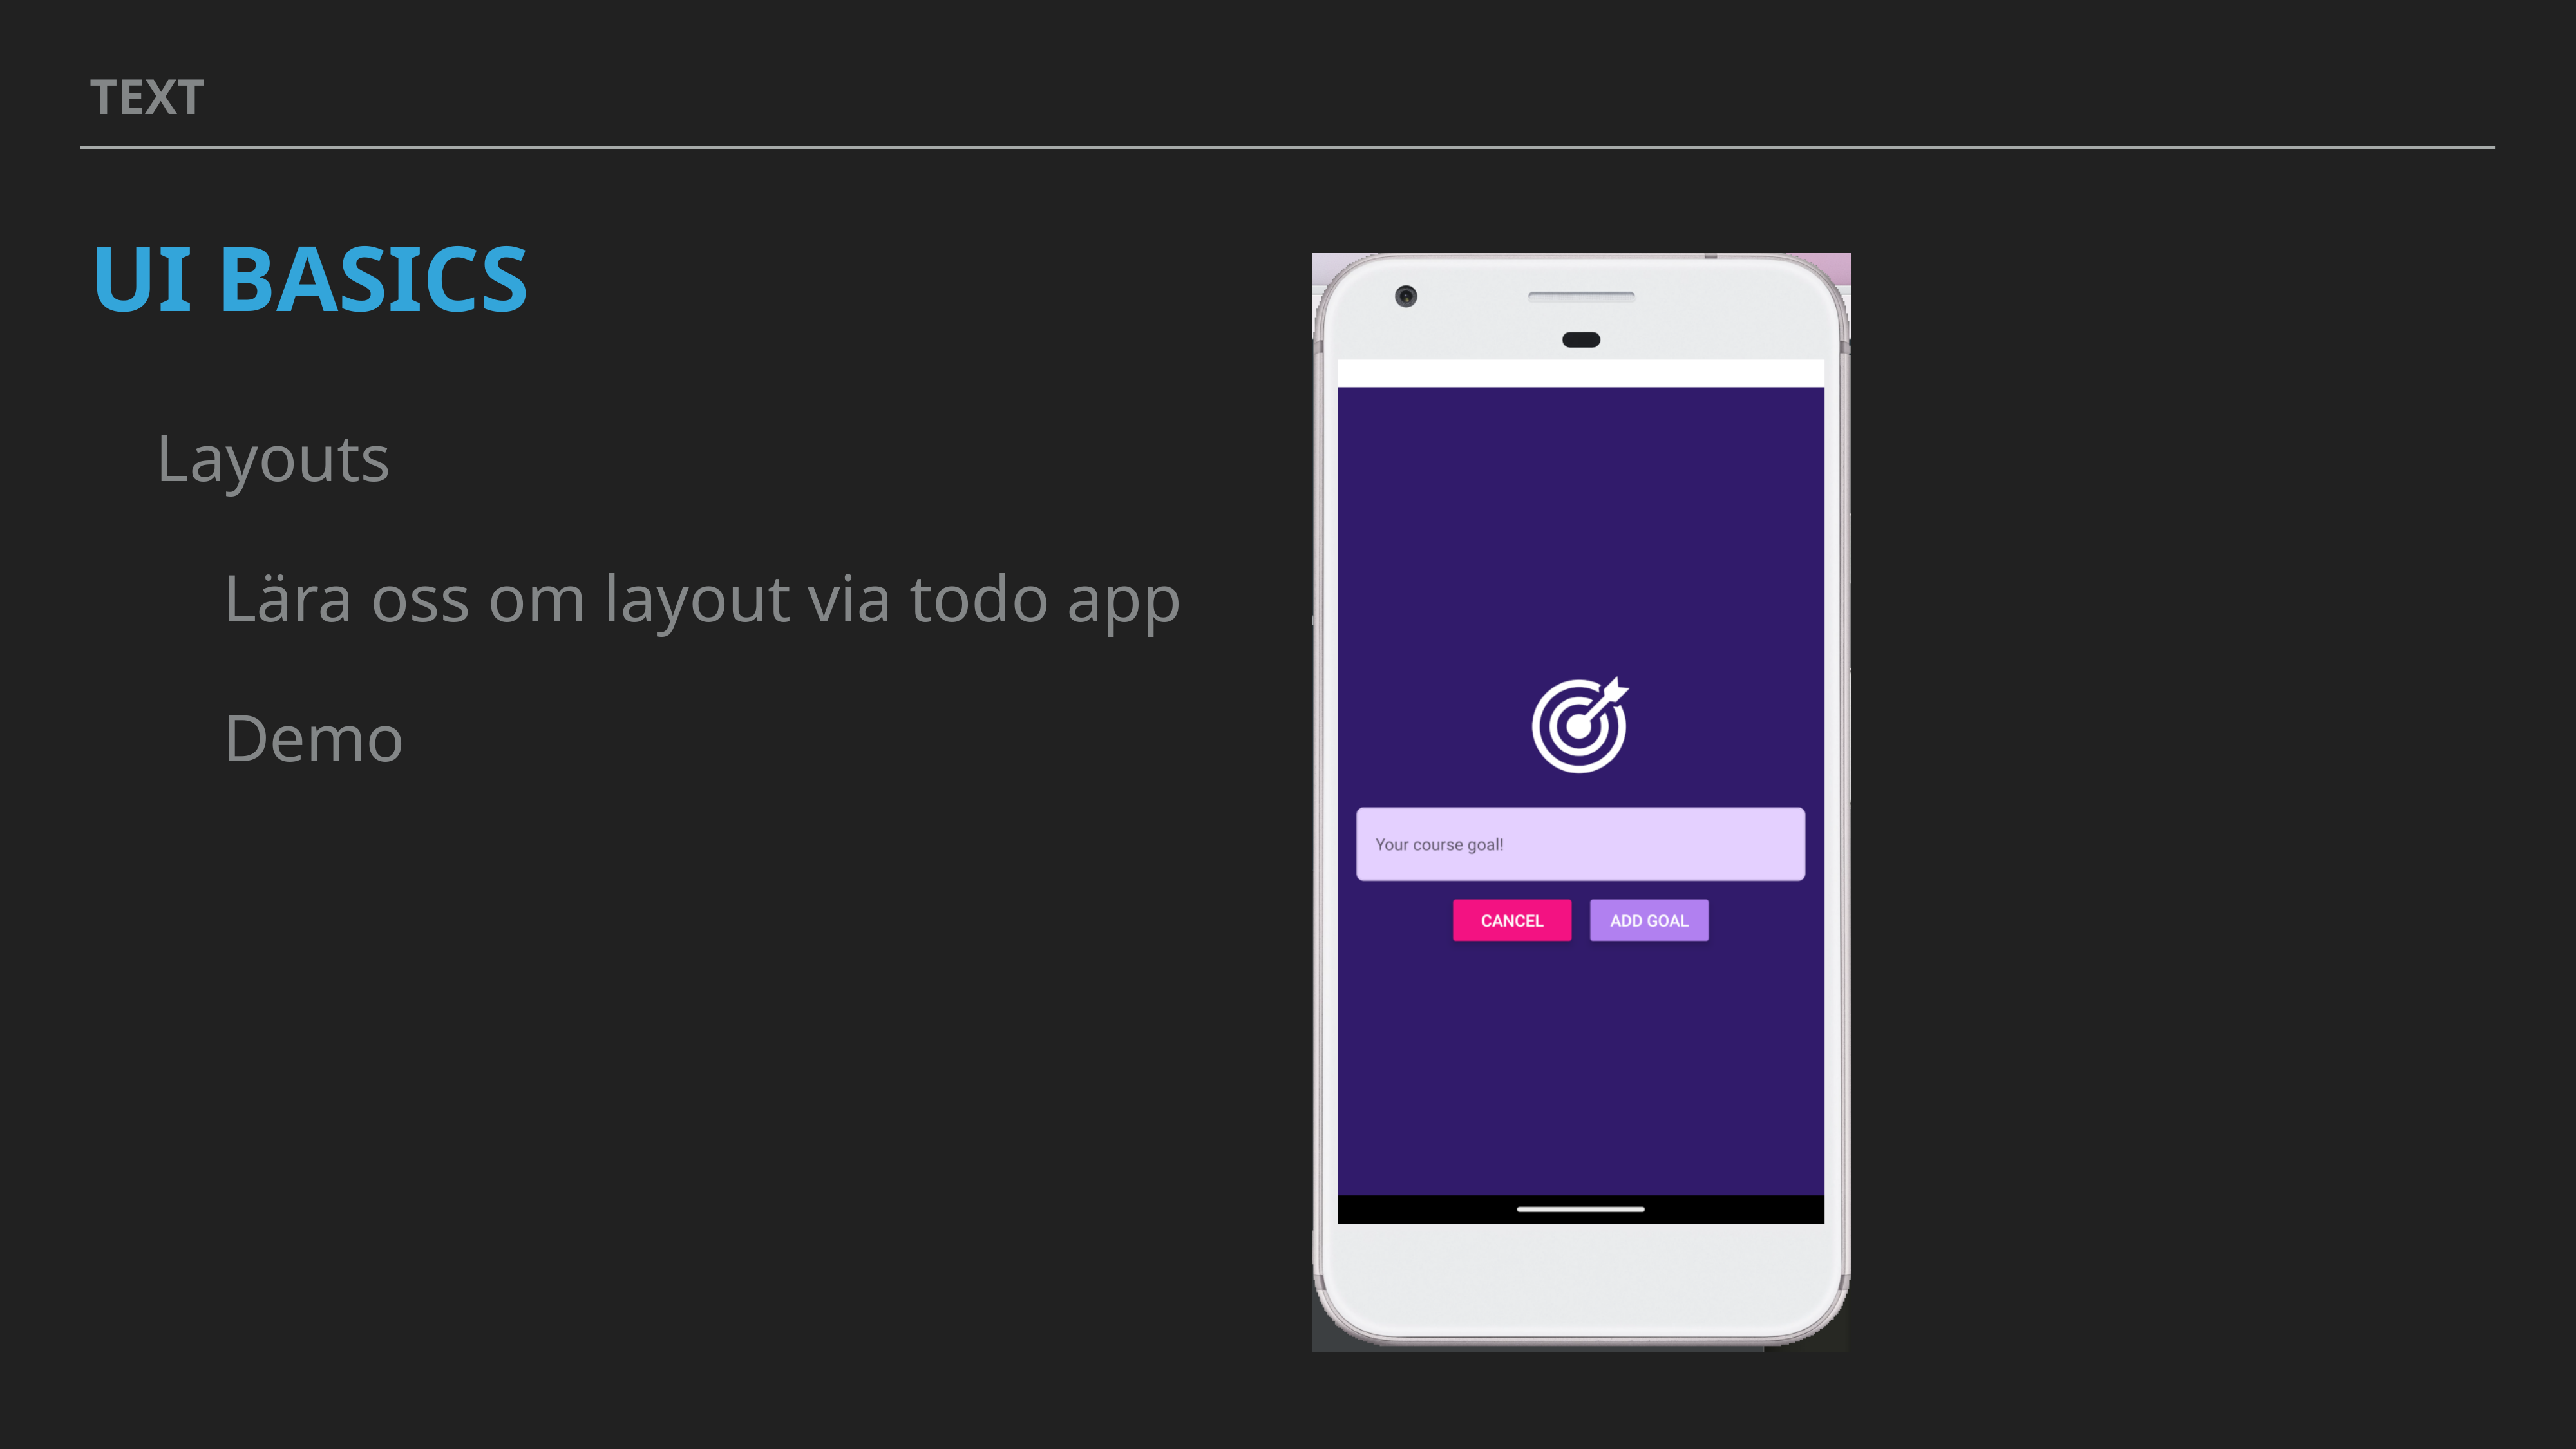

UI Basics
Layouts
Lära oss om layout via todo app
Demo